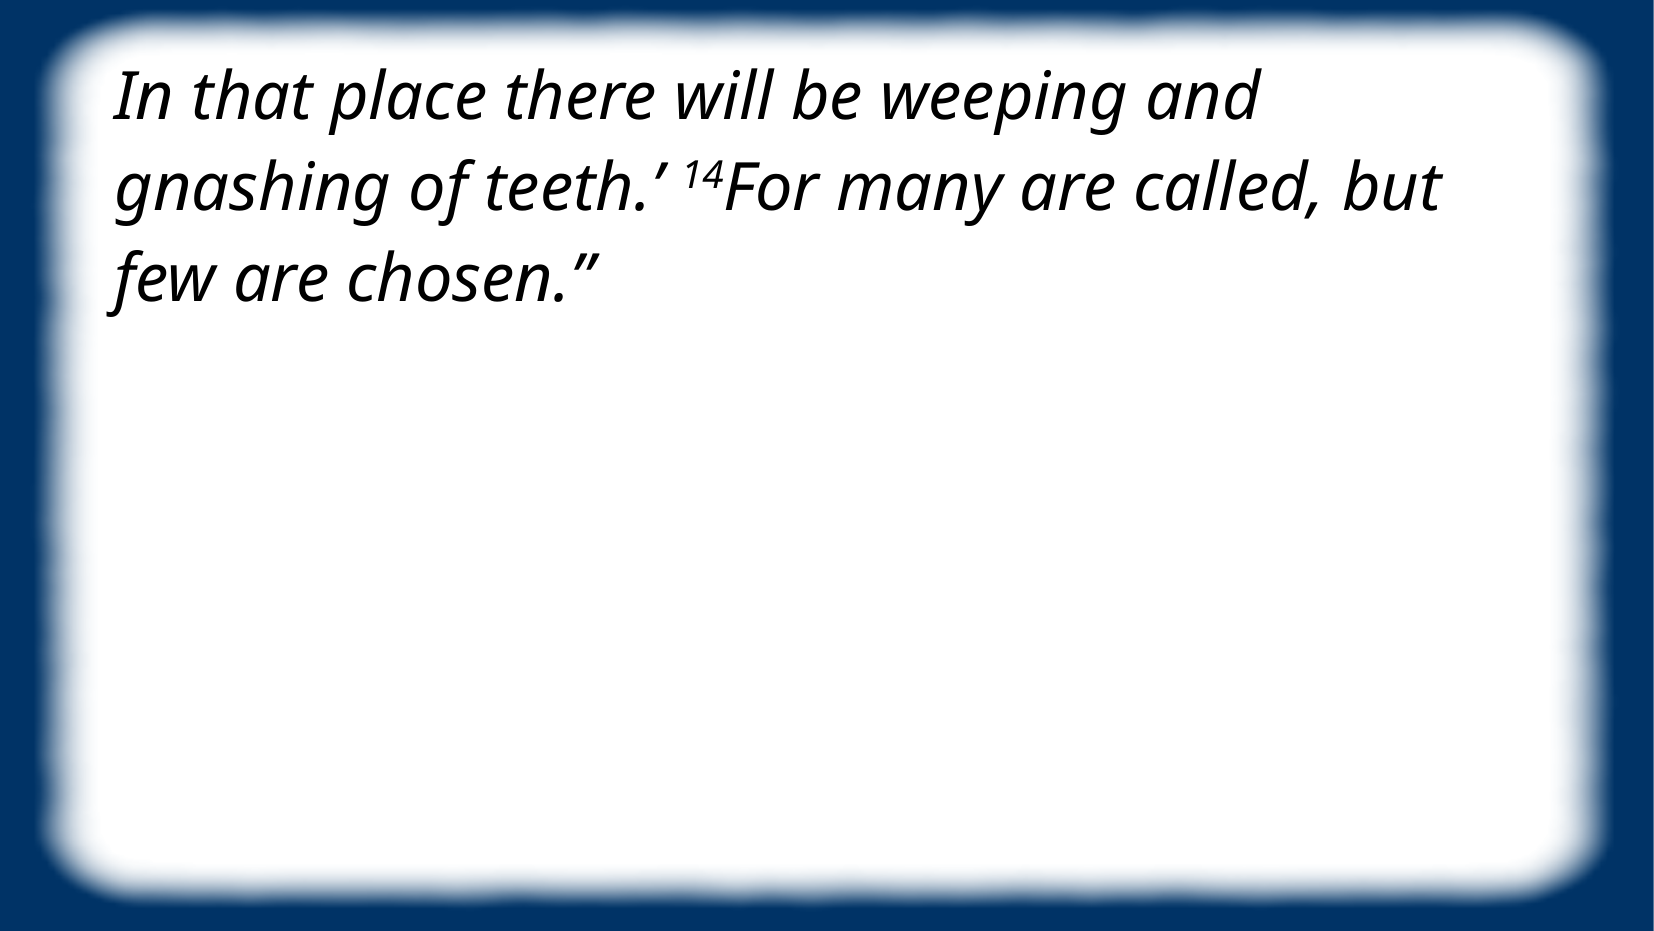

In that place there will be weeping and gnashing of teeth.’ 14For many are called, but few are chosen.”